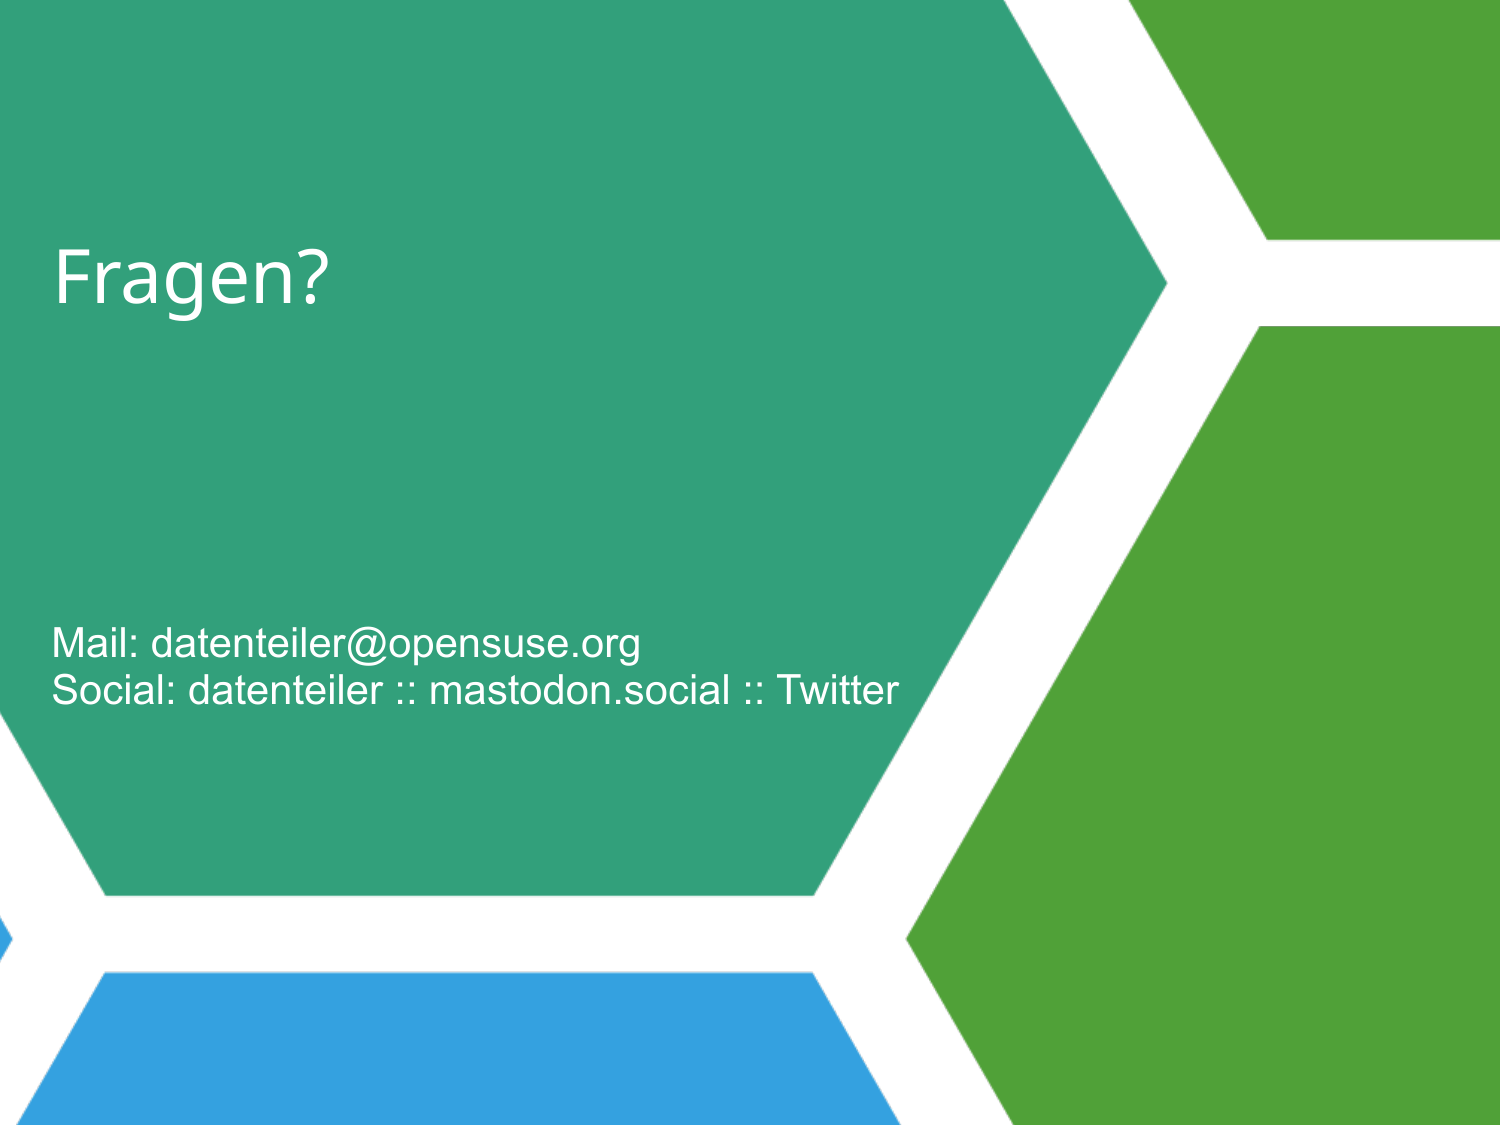

# Fragen?
Mail: datenteiler@opensuse.org
Social: datenteiler :: mastodon.social :: Twitter